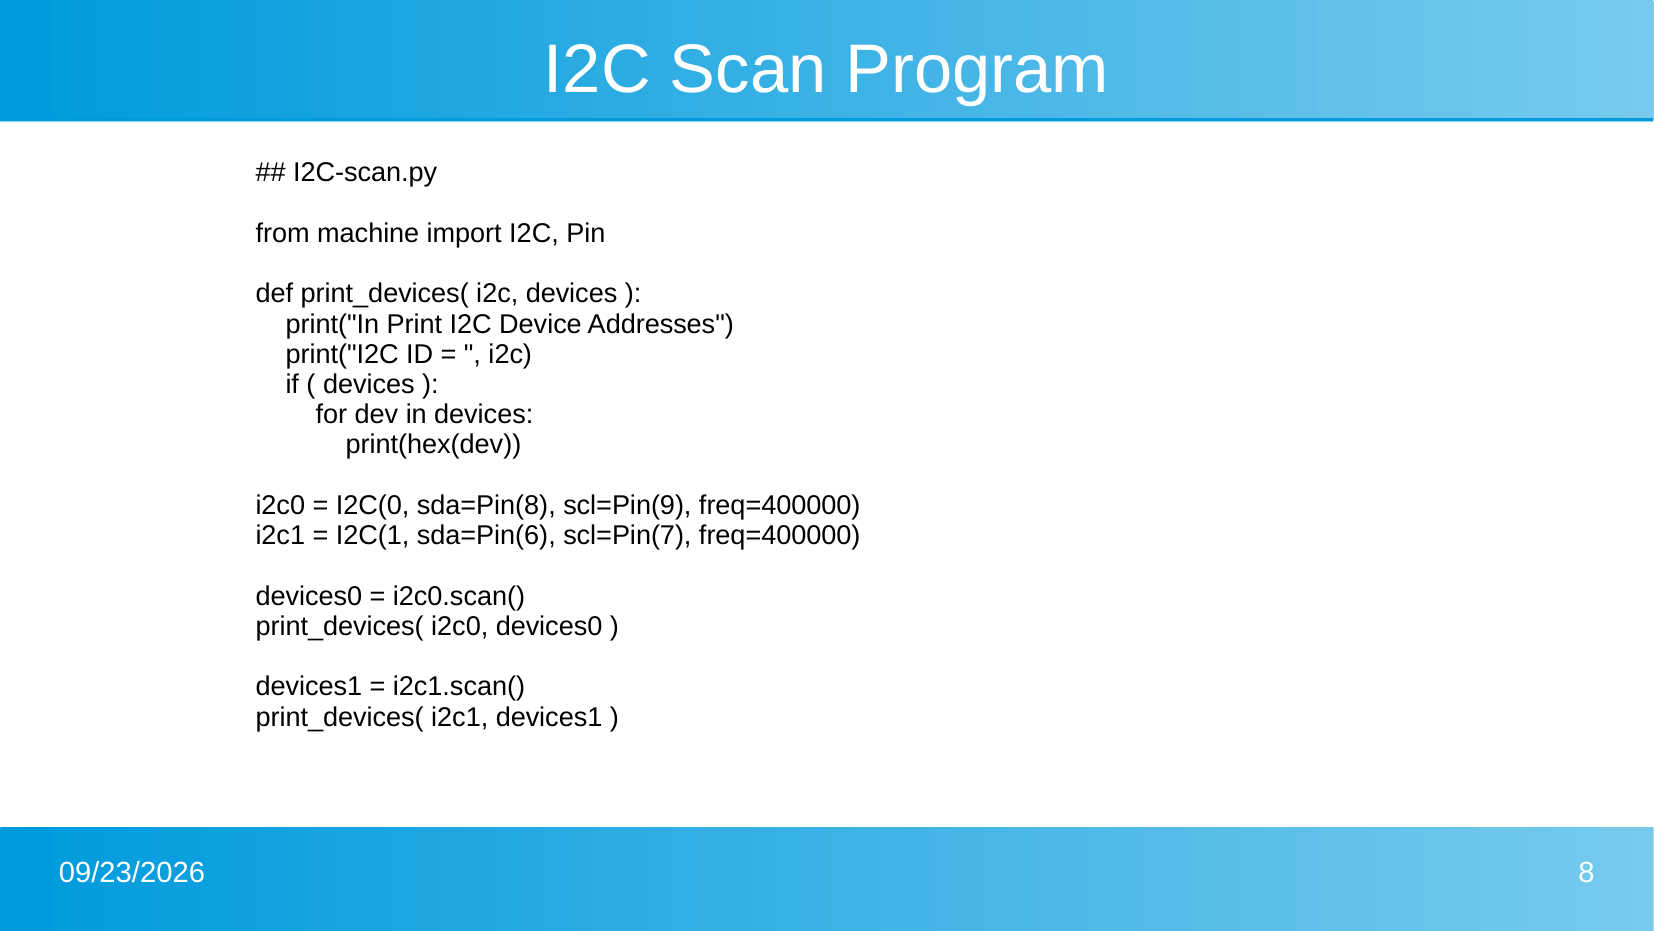

# I2C Scan Program
## I2C-scan.py
from machine import I2C, Pin
def print_devices( i2c, devices ):
 print("In Print I2C Device Addresses")
 print("I2C ID = ", i2c)
 if ( devices ):
 for dev in devices:
 print(hex(dev))
i2c0 = I2C(0, sda=Pin(8), scl=Pin(9), freq=400000)
i2c1 = I2C(1, sda=Pin(6), scl=Pin(7), freq=400000)
devices0 = i2c0.scan()
print_devices( i2c0, devices0 )
devices1 = i2c1.scan()
print_devices( i2c1, devices1 )
8